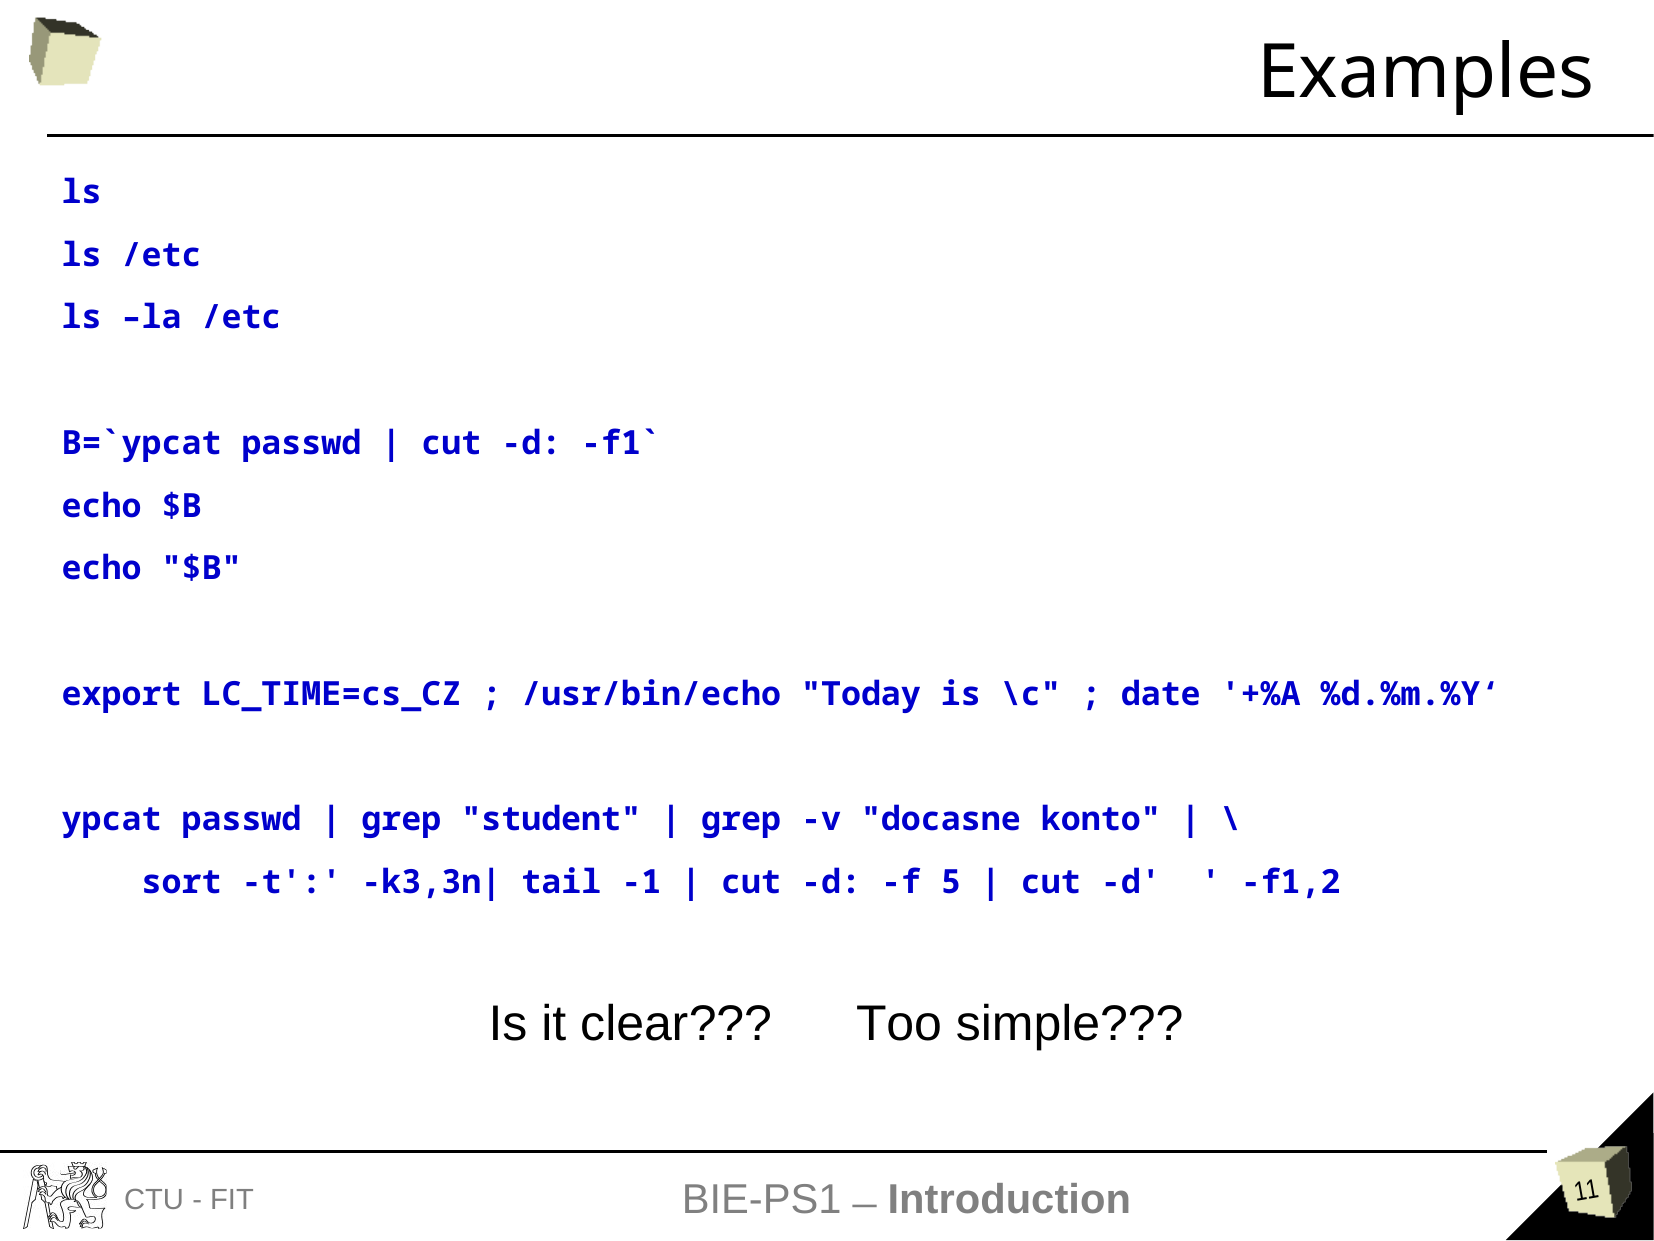

# Examples
ls
ls /etc
ls –la /etc
B=`ypcat passwd | cut -d: -f1`
echo $B
echo "$B"
export LC_TIME=cs_CZ ; /usr/bin/echo "Today is \c" ; date '+%A %d.%m.%Y‘
ypcat passwd | grep "student" | grep -v "docasne konto" | \
 sort -t':' -k3,3n| tail -1 | cut -d: -f 5 | cut -d' ' -f1,2
Is it clear??? Too simple???